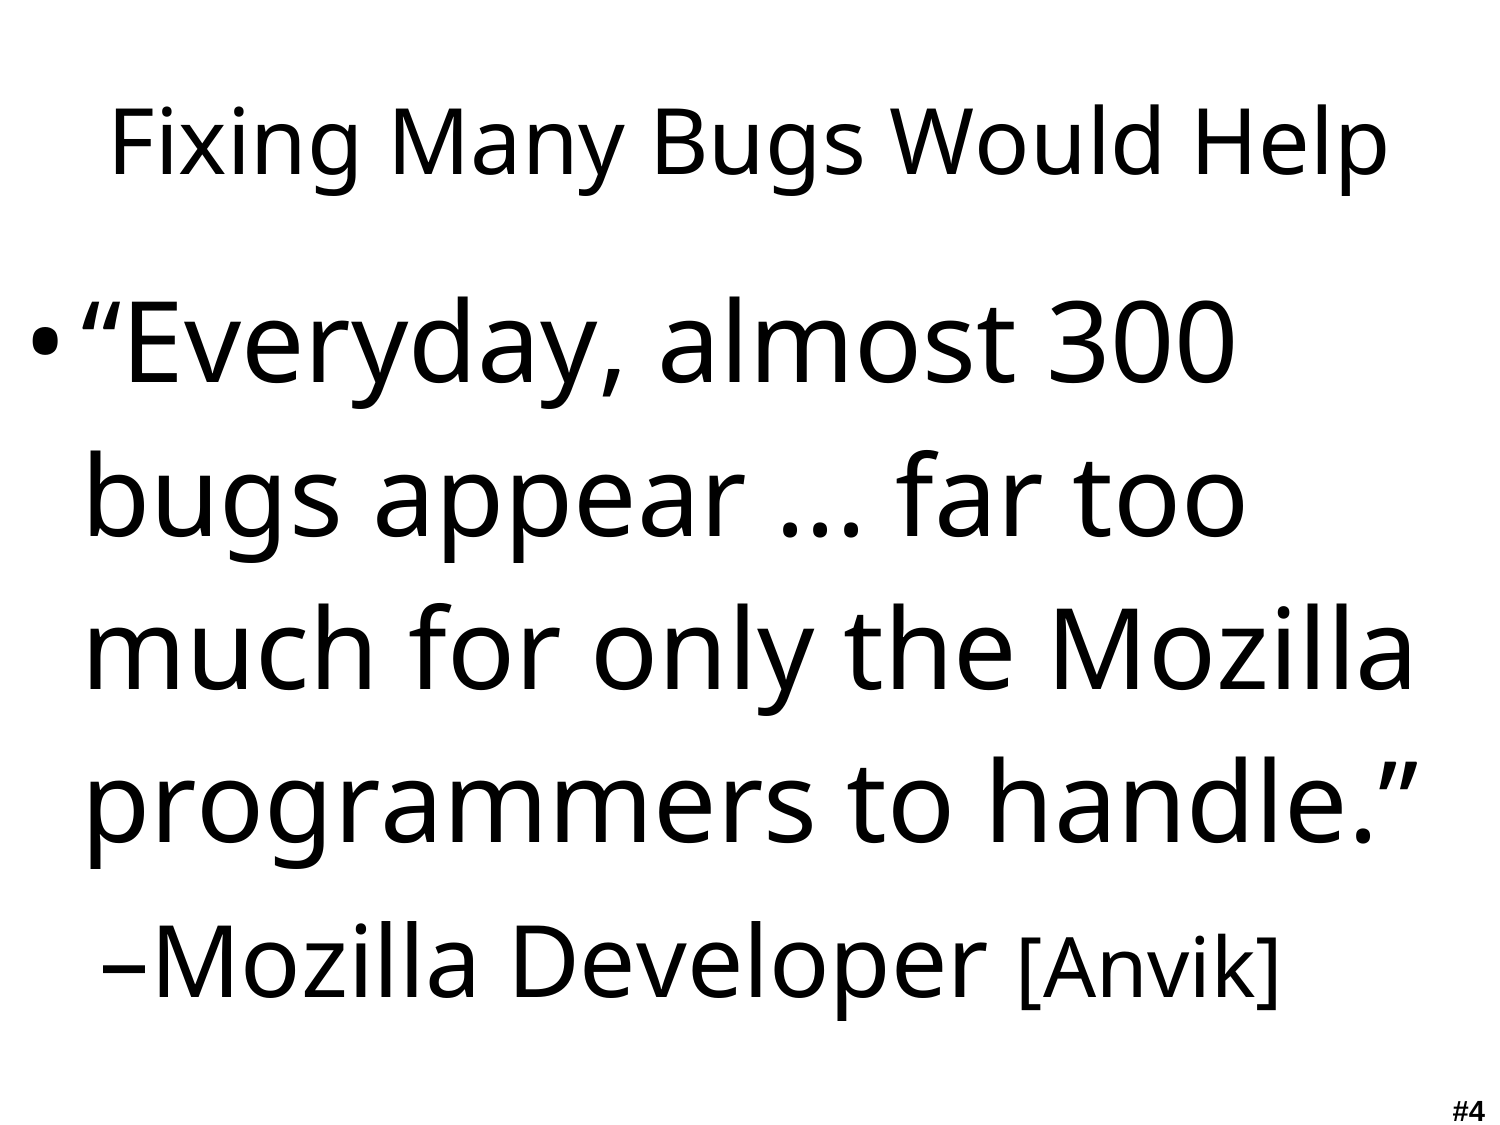

# Fixing Many Bugs Would Help
“Everyday, almost 300 bugs appear ... far too much for only the Mozilla programmers to handle.”
Mozilla Developer [Anvik]
4